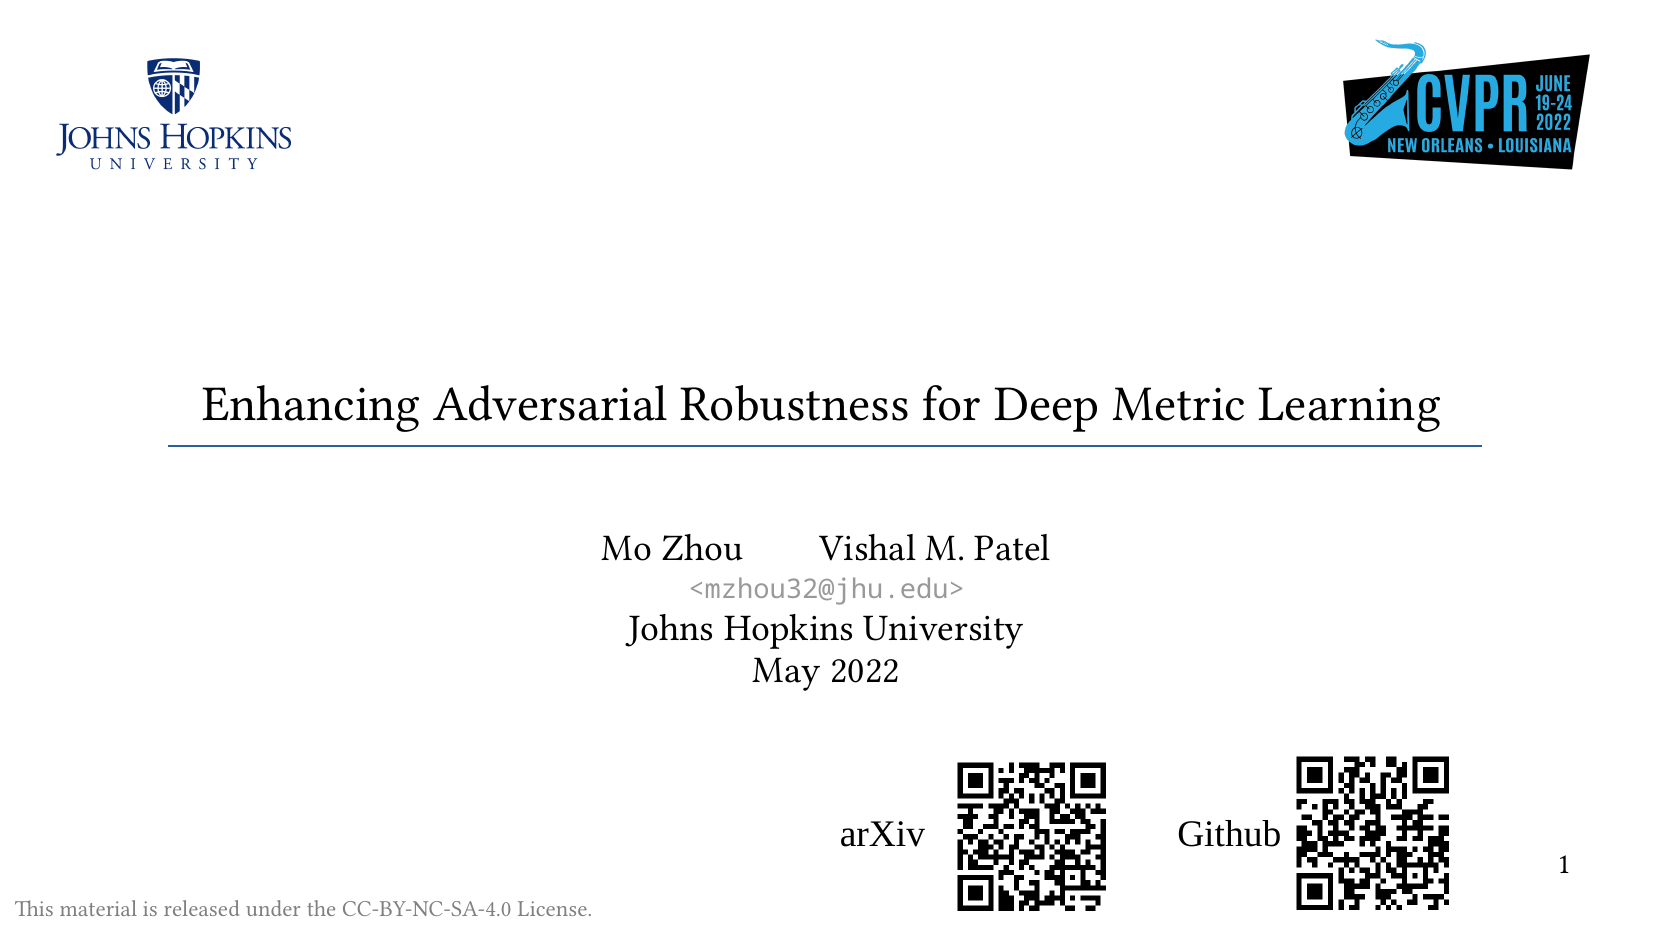

Enhancing Adversarial Robustness for Deep Metric Learning
Mo Zhou Vishal M. Patel
<mzhou32@jhu.edu>
Johns Hopkins University
May 2022
arXiv
Github
1
This material is released under the CC-BY-NC-SA-4.0 License.